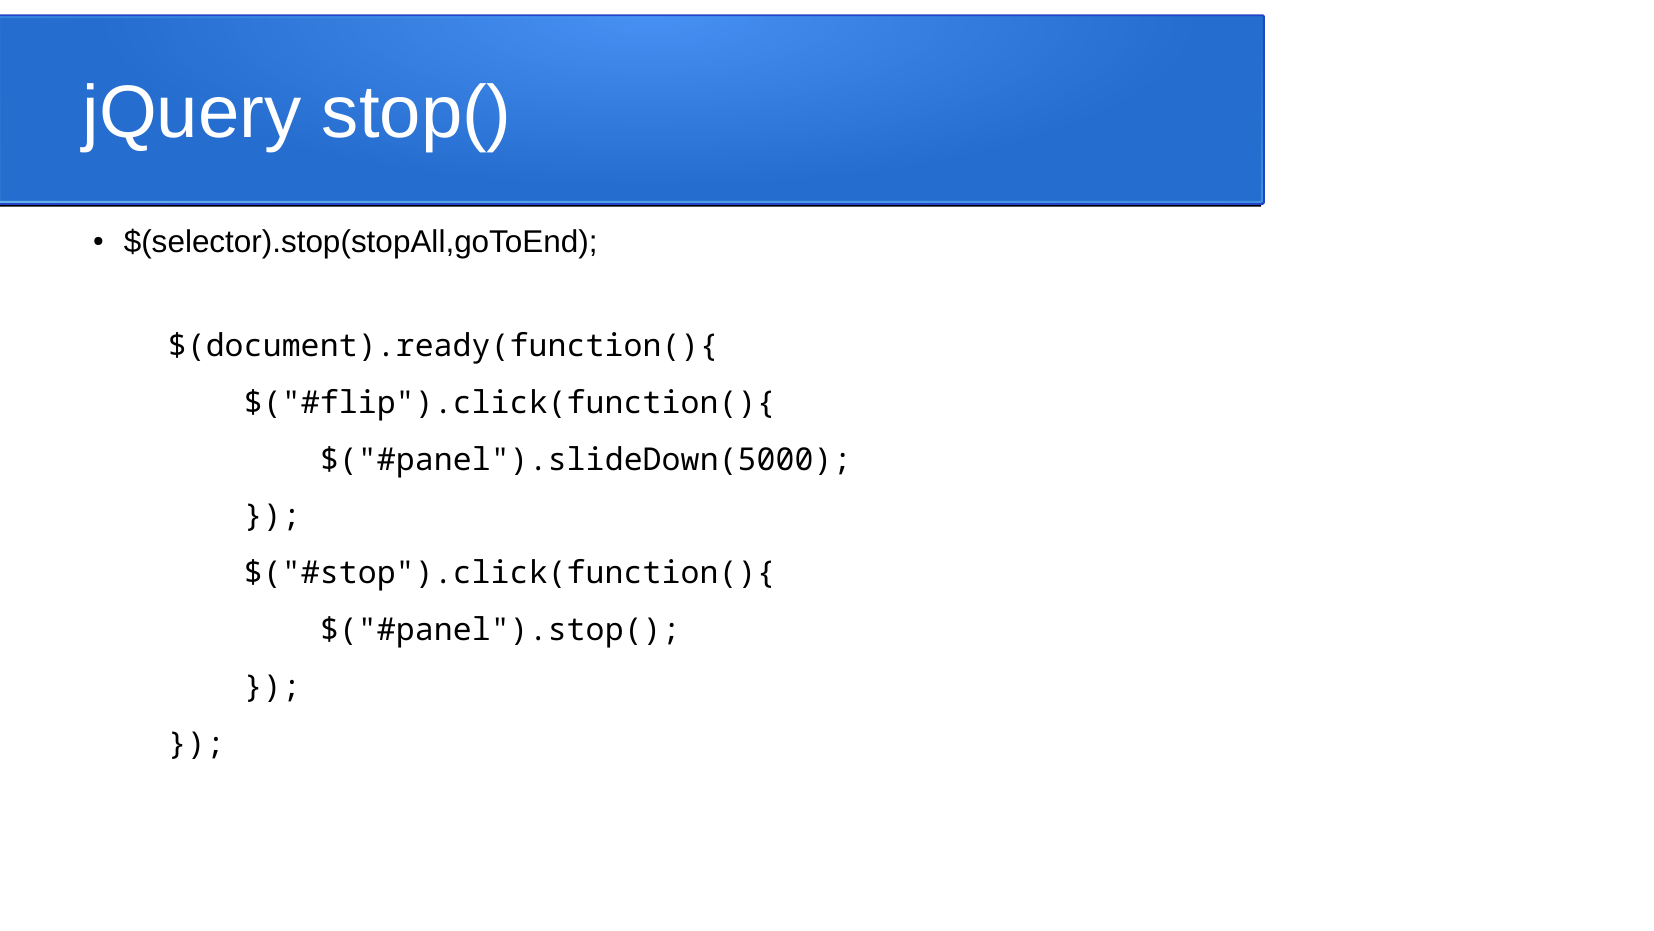

# jQuery stop()
$(selector).stop(stopAll,goToEnd);
$(document).ready(function(){
 $("#flip").click(function(){
 $("#panel").slideDown(5000);
 });
 $("#stop").click(function(){
 $("#panel").stop();
 });
});